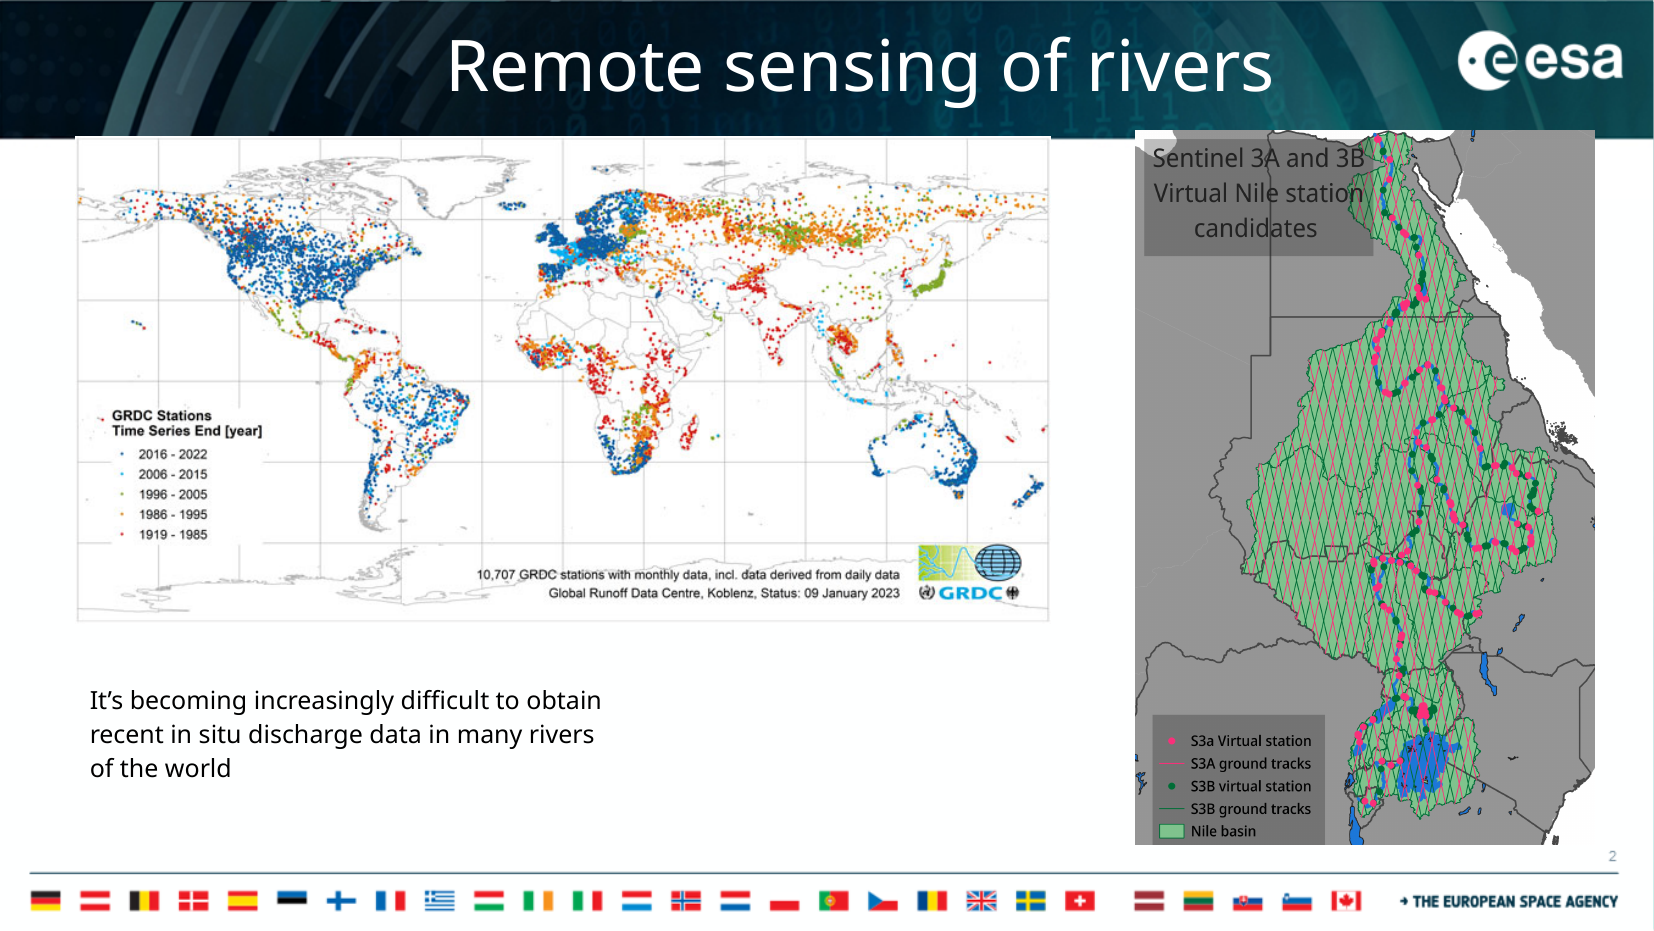

# Remote sensing of rivers
It’s becoming increasingly difficult to obtain recent in situ discharge data in many rivers of the world